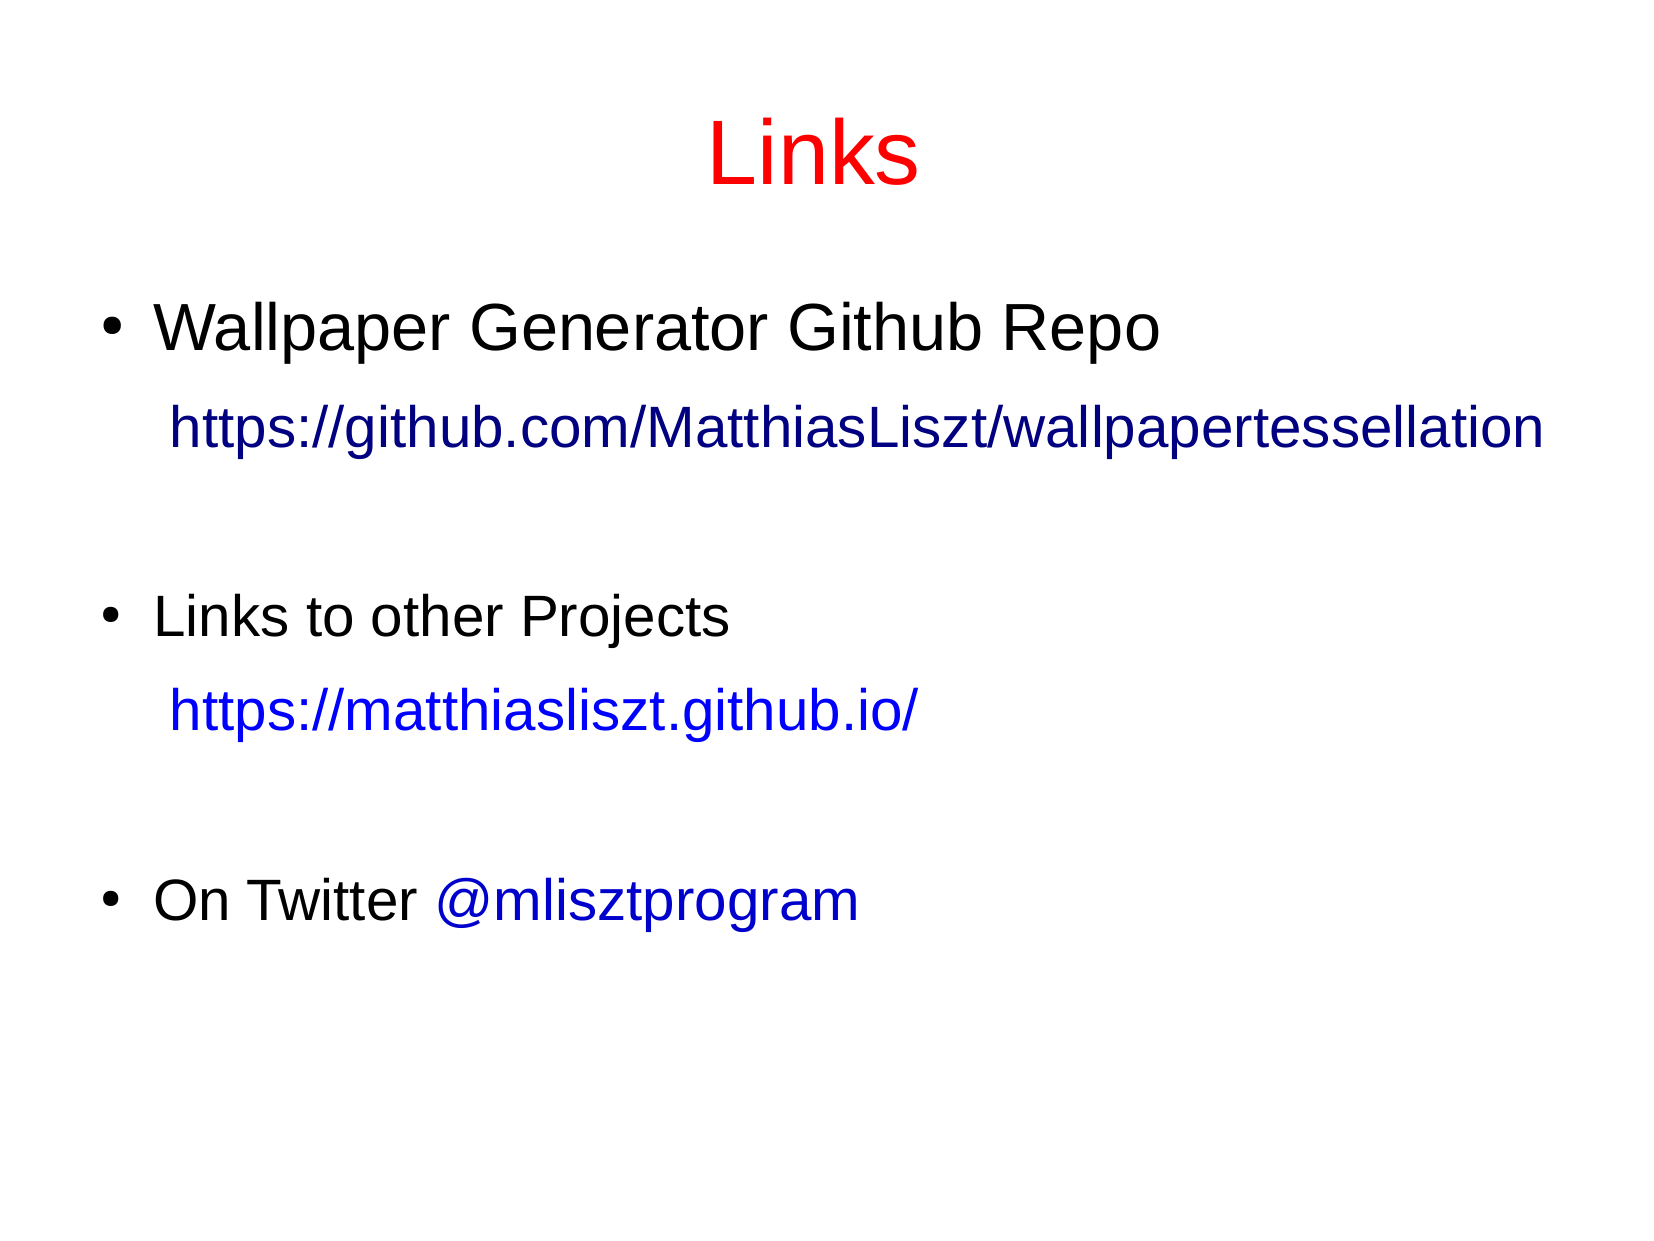

# Links
Wallpaper Generator Github Repo
 https://github.com/MatthiasLiszt/wallpapertessellation
Links to other Projects
 https://matthiasliszt.github.io/
On Twitter @mlisztprogram